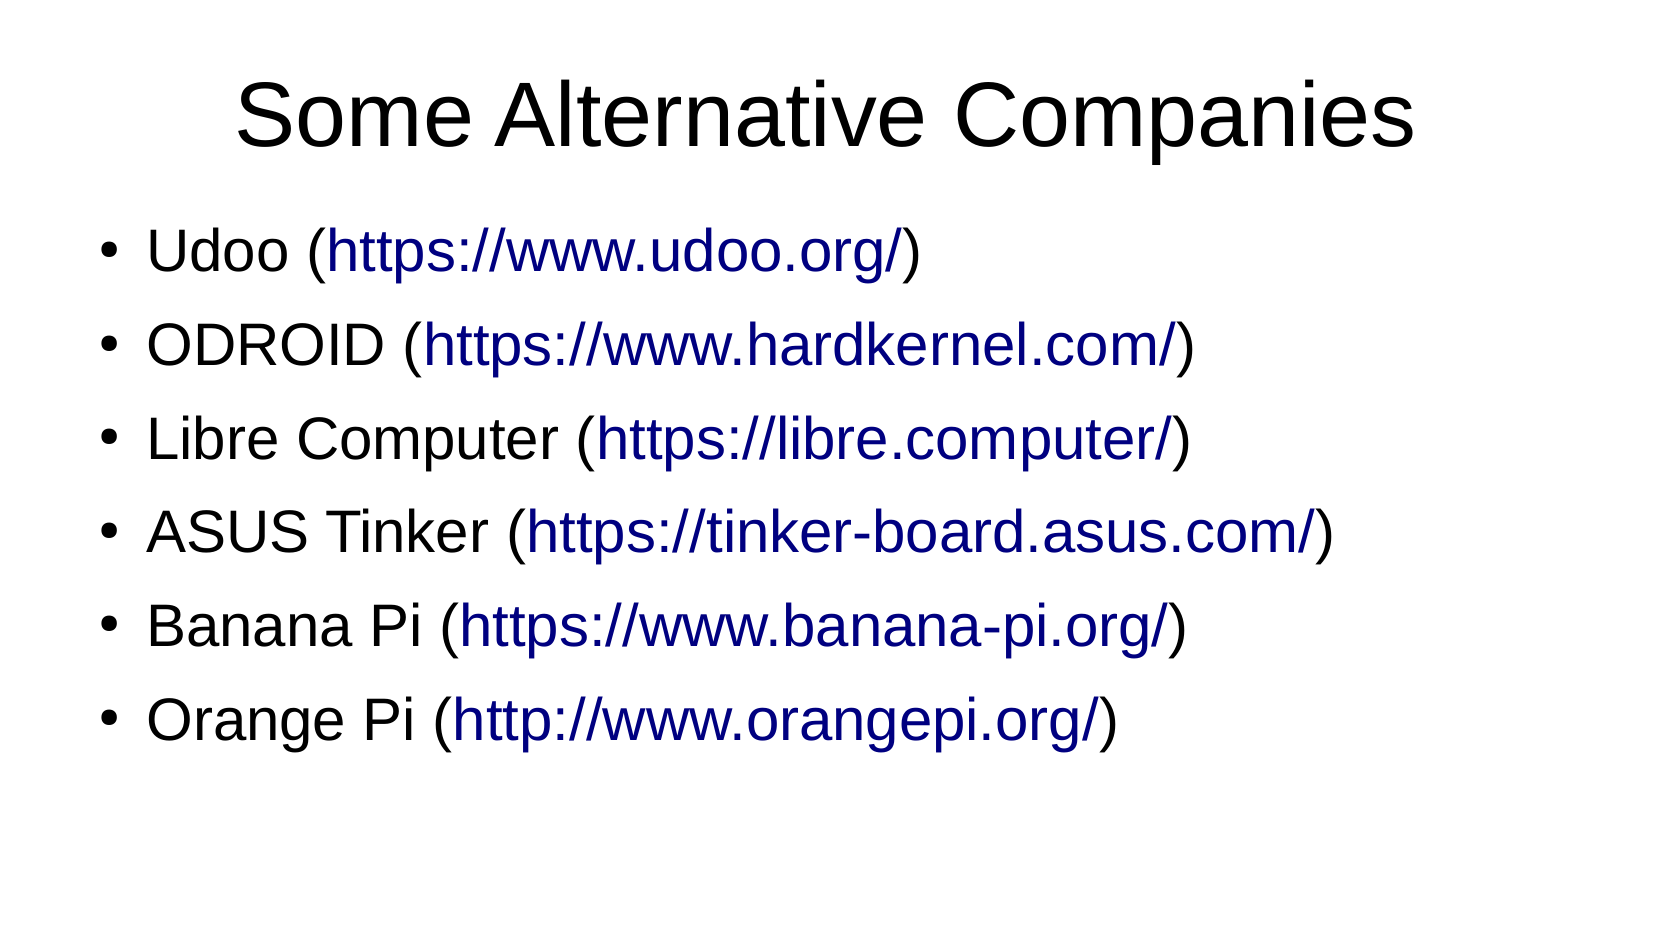

# Some Alternative Companies
Udoo (https://www.udoo.org/)
ODROID (https://www.hardkernel.com/)
Libre Computer (https://libre.computer/)
ASUS Tinker (https://tinker-board.asus.com/)
Banana Pi (https://www.banana-pi.org/)
Orange Pi (http://www.orangepi.org/)